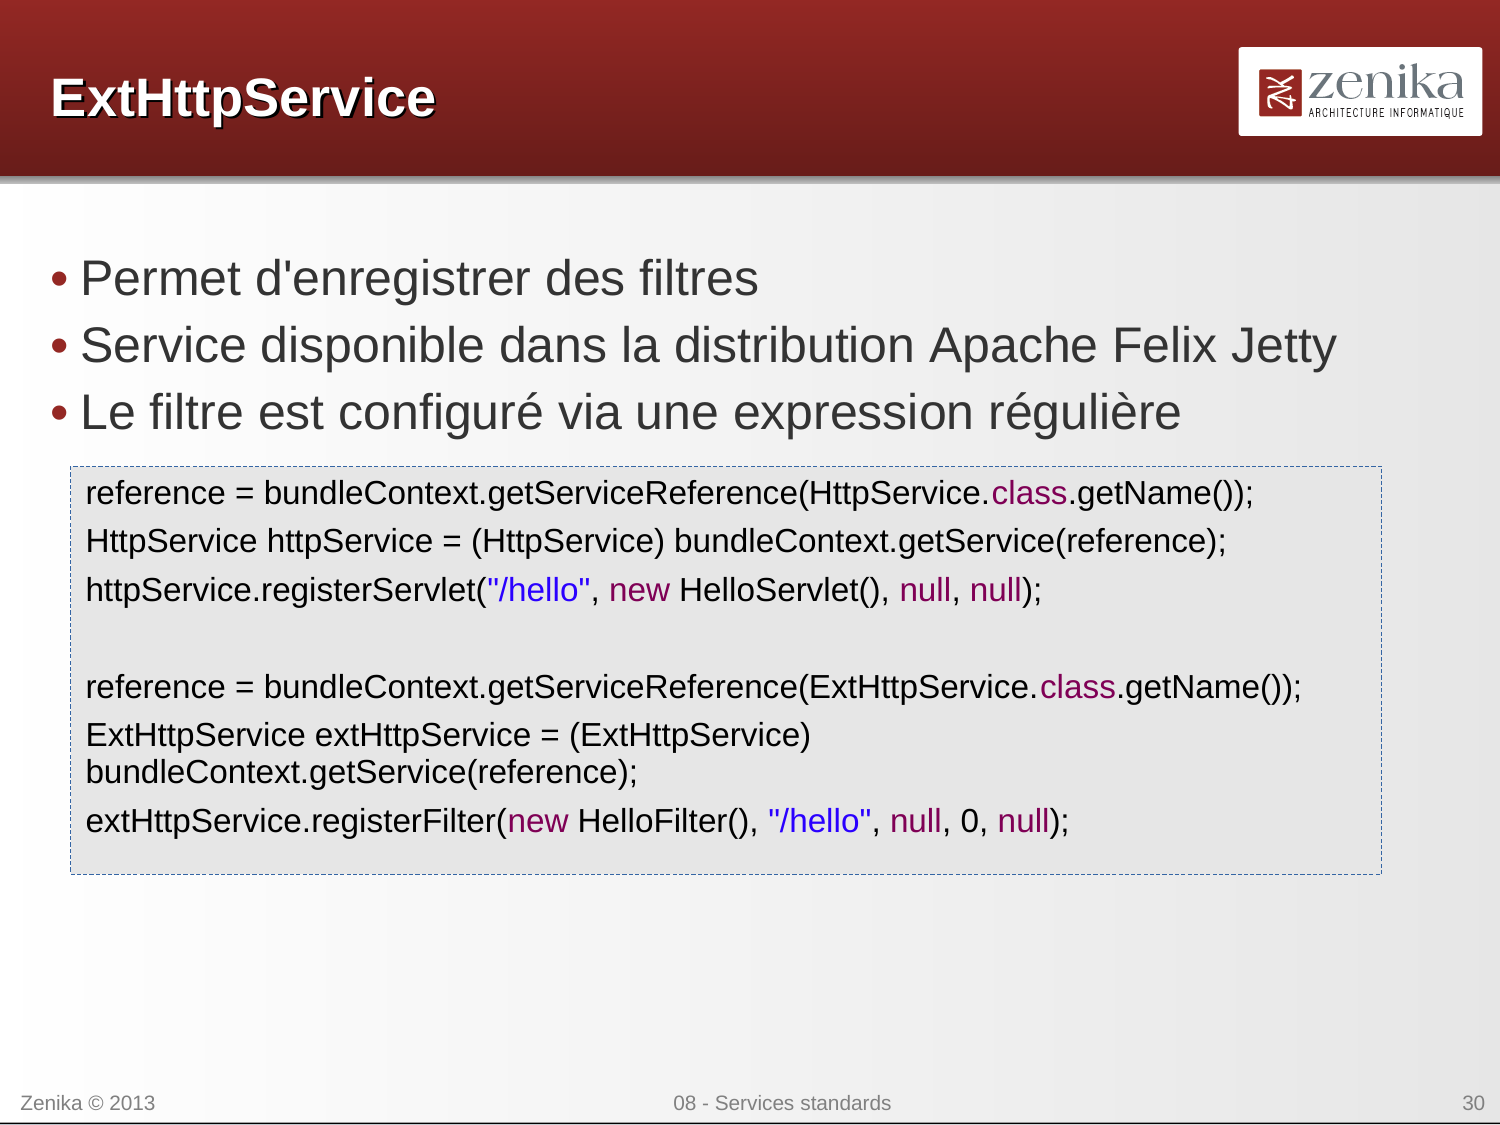

# ExtHttpService
Permet d'enregistrer des filtres
Service disponible dans la distribution Apache Felix Jetty
Le filtre est configuré via une expression régulière
reference = bundleContext.getServiceReference(HttpService.class.getName());
HttpService httpService = (HttpService) bundleContext.getService(reference);
httpService.registerServlet("/hello", new HelloServlet(), null, null);
reference = bundleContext.getServiceReference(ExtHttpService.class.getName());
ExtHttpService extHttpService = (ExtHttpService) bundleContext.getService(reference);
extHttpService.registerFilter(new HelloFilter(), "/hello", null, 0, null);